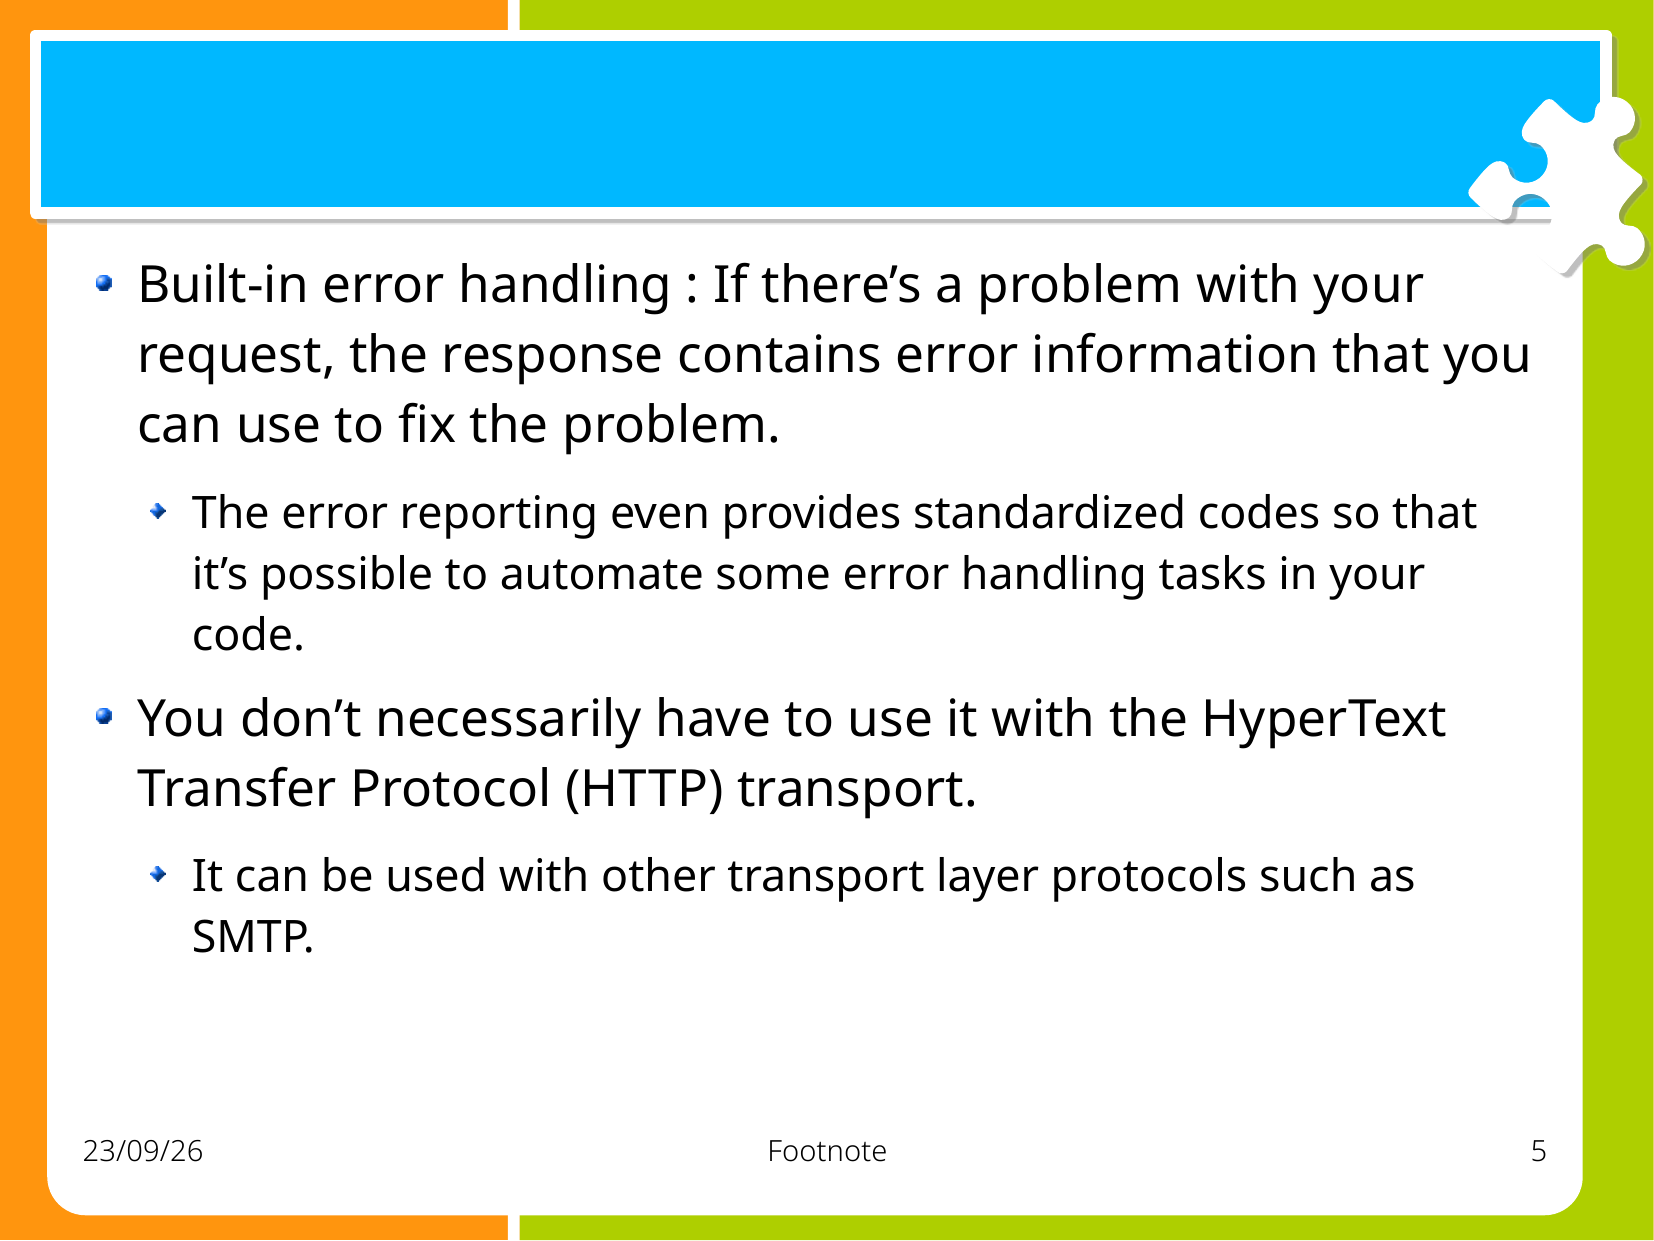

#
Built-in error handling : If there’s a problem with your request, the response contains error information that you can use to fix the problem.
The error reporting even provides standardized codes so that it’s possible to automate some error handling tasks in your code.
You don’t necessarily have to use it with the HyperText Transfer Protocol (HTTP) transport.
It can be used with other transport layer protocols such as SMTP.
Footnote
5